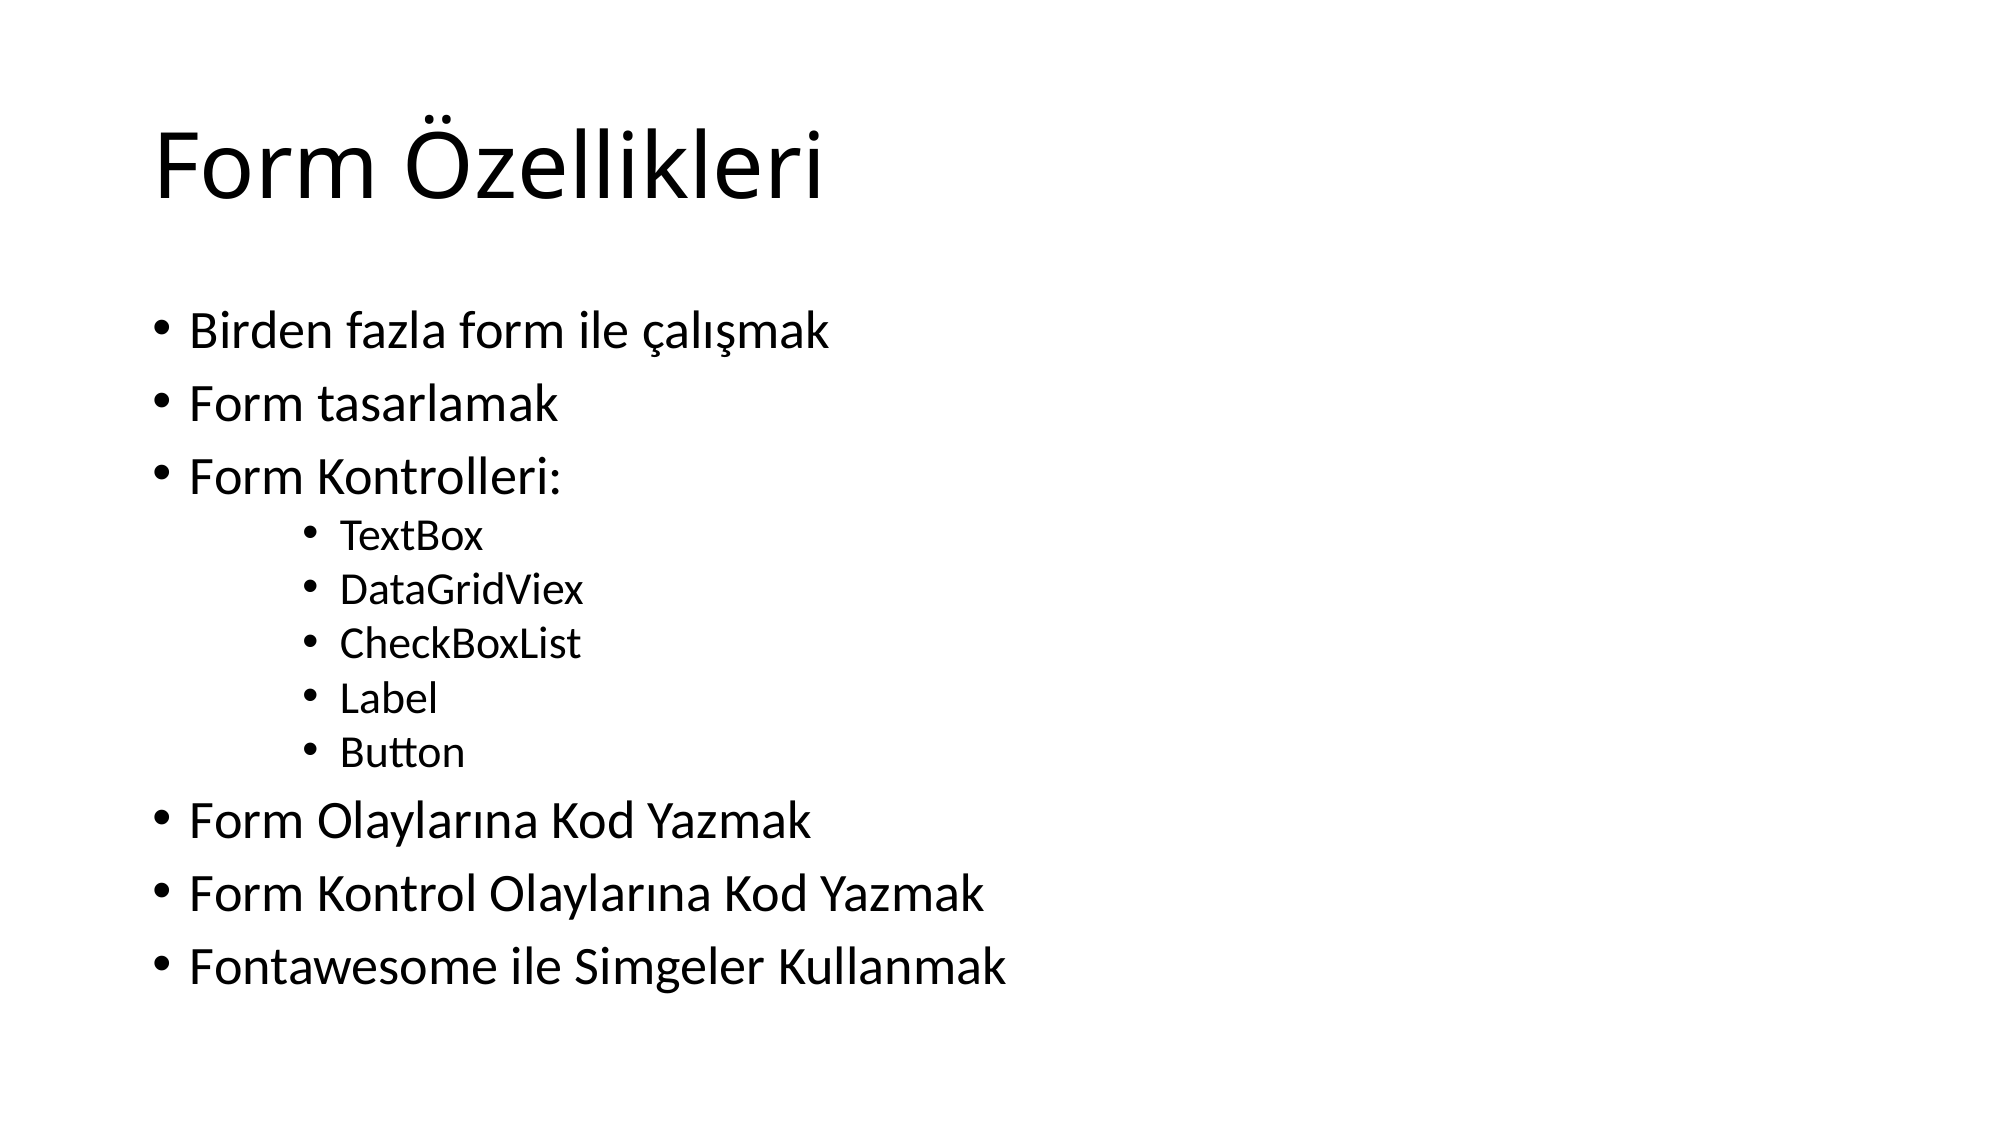

# Form Özellikleri
Birden fazla form ile çalışmak
Form tasarlamak
Form Kontrolleri:
TextBox
DataGridViex
CheckBoxList
Label
Button
Form Olaylarına Kod Yazmak
Form Kontrol Olaylarına Kod Yazmak
Fontawesome ile Simgeler Kullanmak